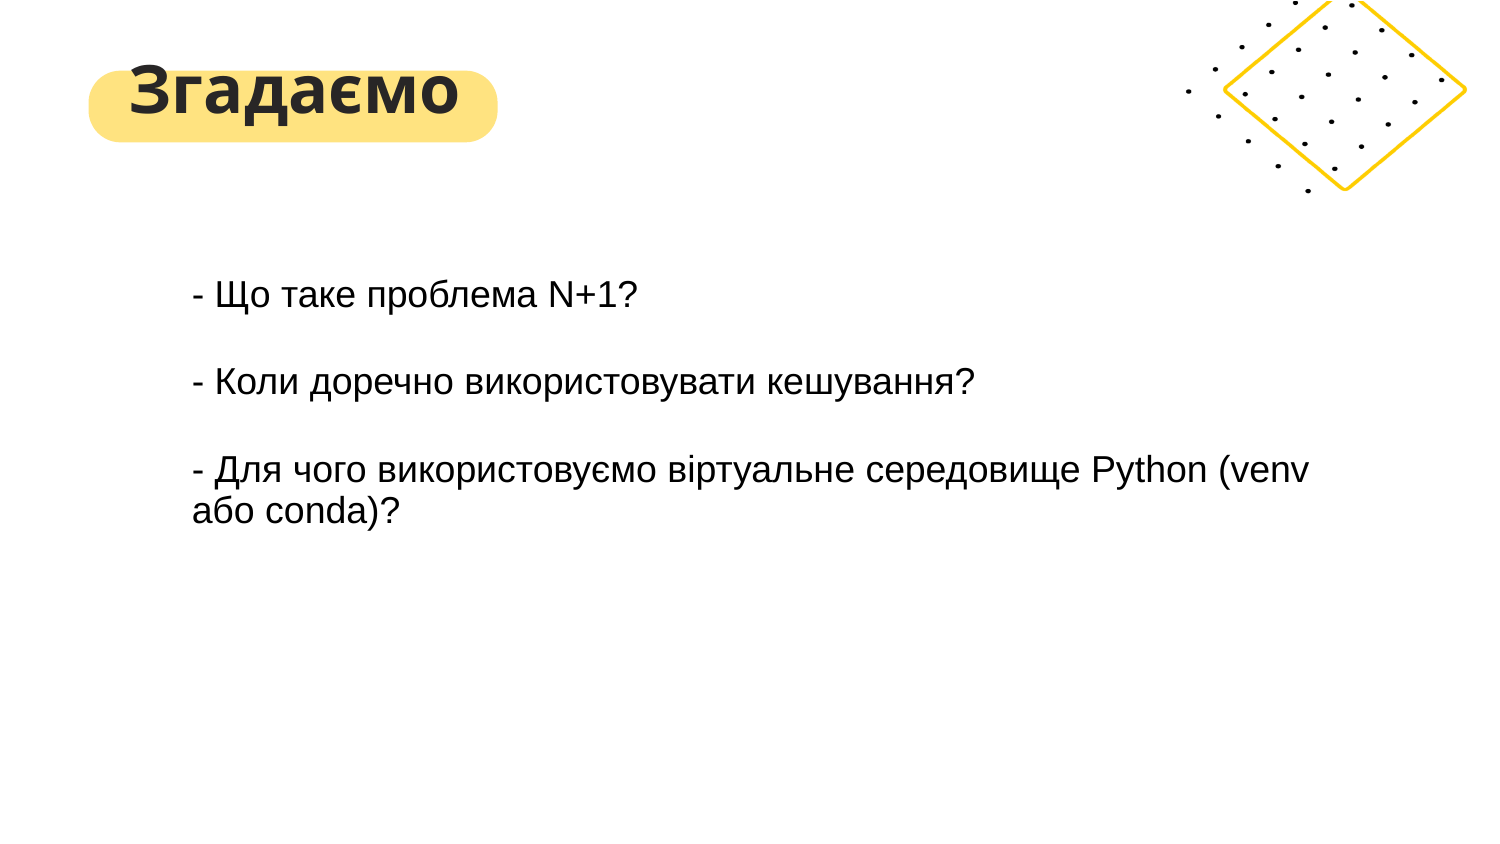

Згадаємо
- Що таке проблема N+1?
- Коли доречно використовувати кешування?
- Для чого використовуємо віртуальне середовище Python (venv або conda)?